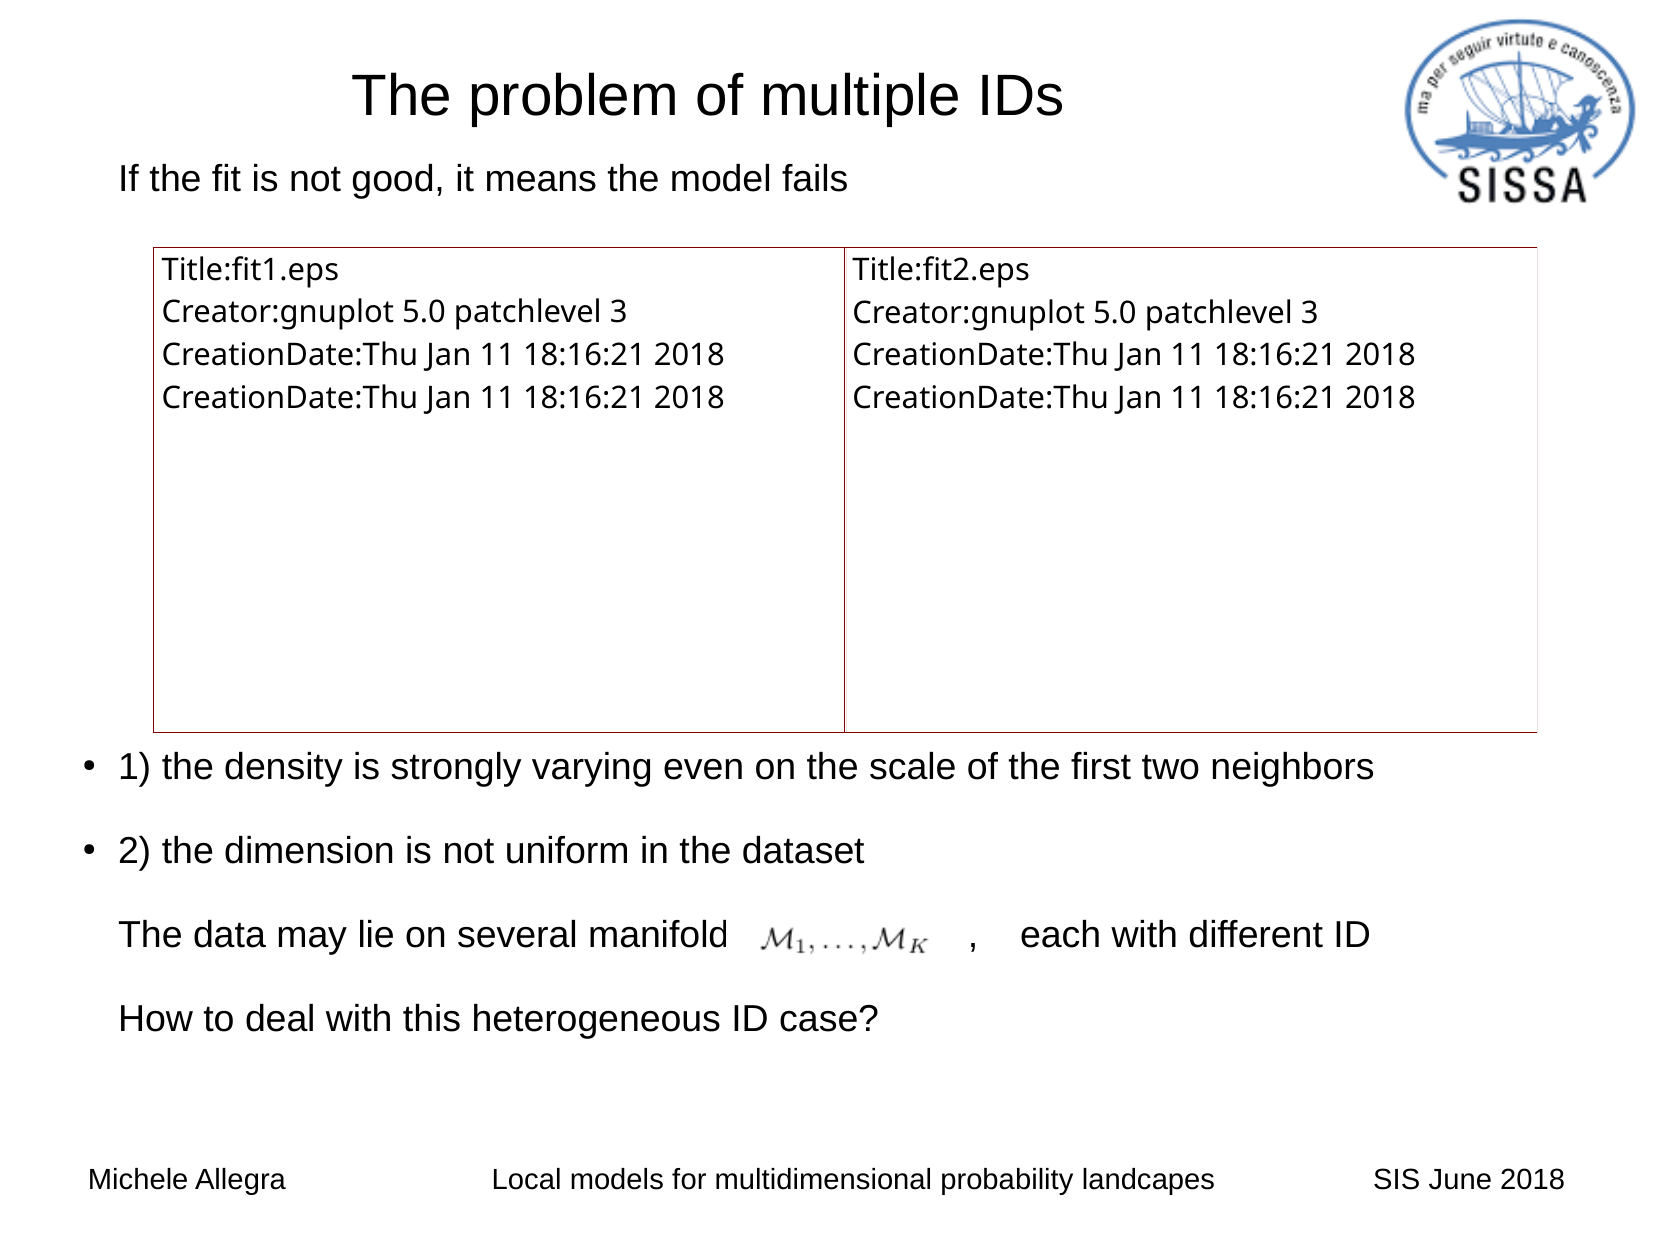

# The problem of multiple IDs
If the fit is not good, it means the model fails
1) the density is strongly varying even on the scale of the first two neighbors
2) the dimension is not uniform in the dataset
The data may lie on several manifolds , each with different ID
How to deal with this heterogeneous ID case?
Michele Allegra Local models for multidimensional probability landcapes SIS June 2018